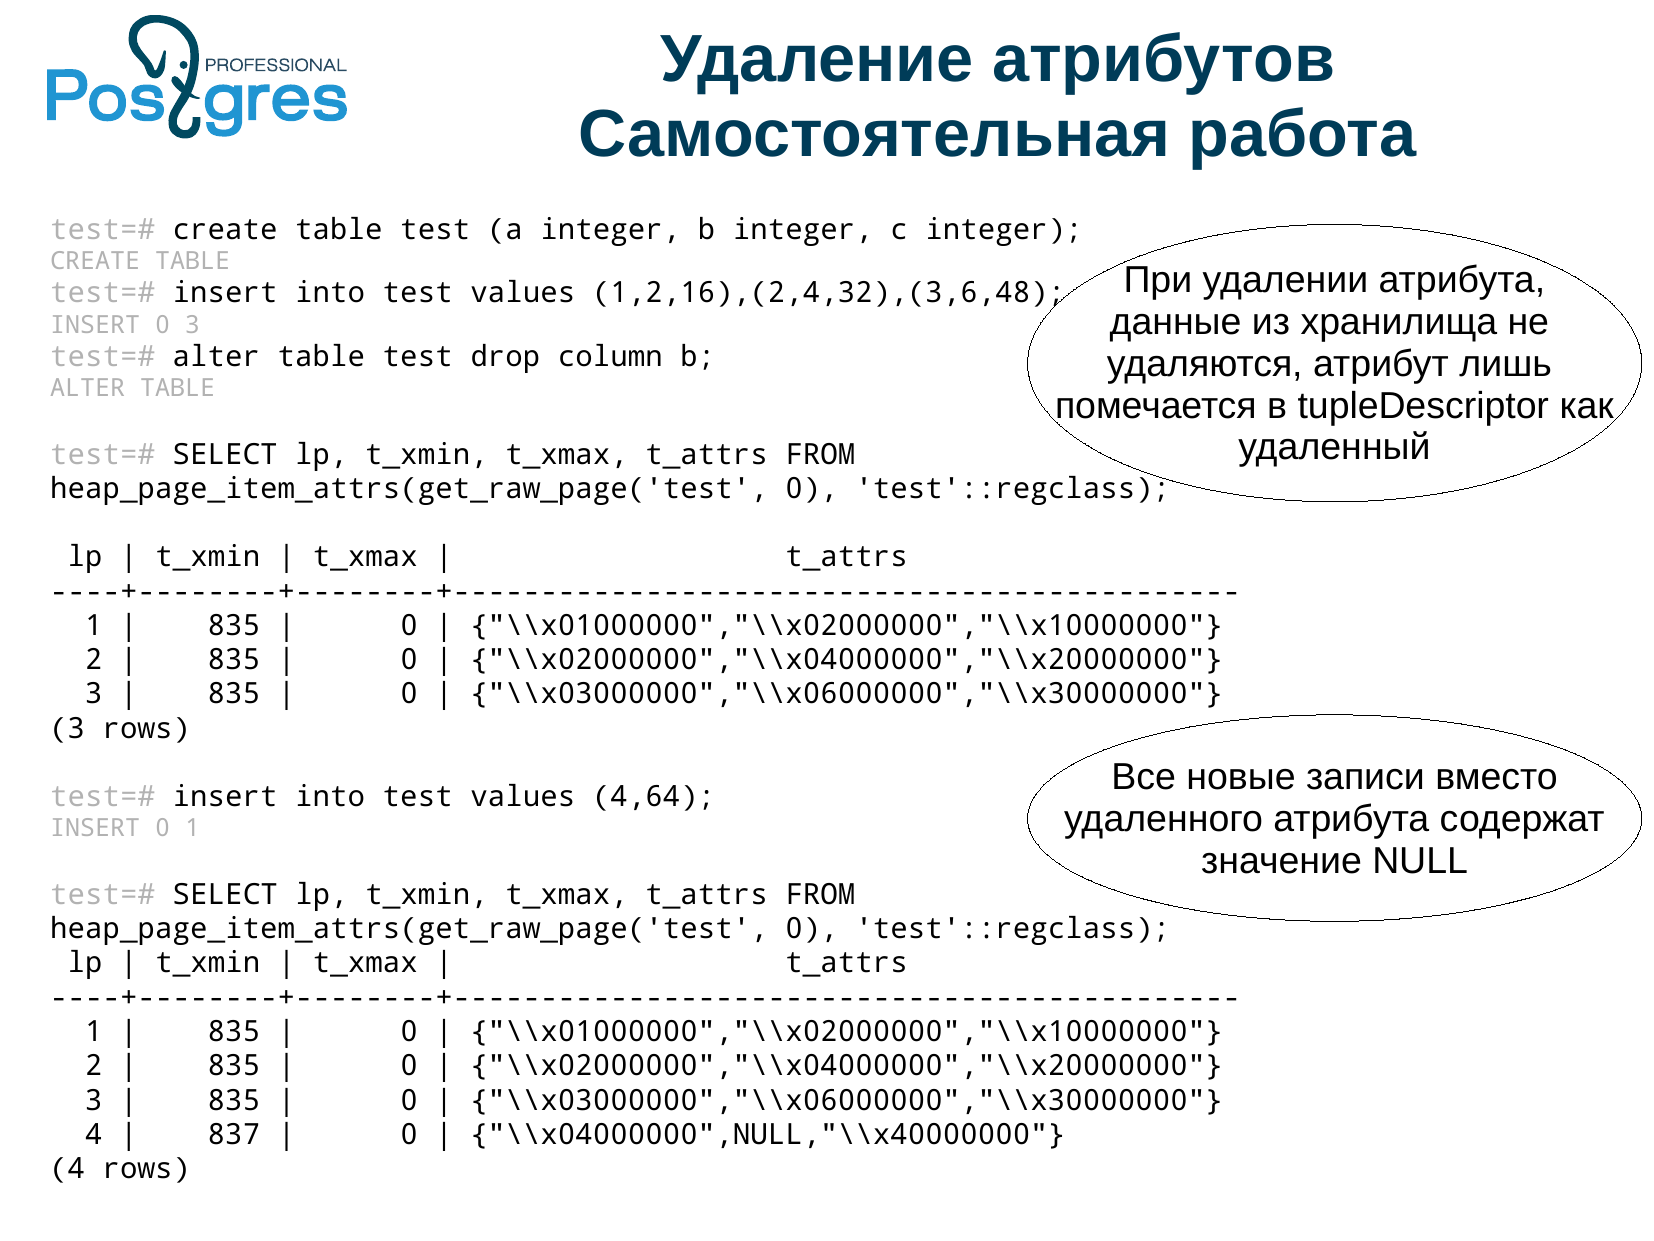

# Удаление атрибутов Самостоятельная работа
test=# create table test (a integer, b integer, c integer);
CREATE TABLE
test=# insert into test values (1,2,16),(2,4,32),(3,6,48);
INSERT 0 3
test=# alter table test drop column b;
ALTER TABLE
test=# SELECT lp, t_xmin, t_xmax, t_attrs FROM heap_page_item_attrs(get_raw_page('test', 0), 'test'::regclass);
 lp | t_xmin | t_xmax | t_attrs
----+--------+--------+---------------------------------------------
 1 | 835 | 0 | {"\\x01000000","\\x02000000","\\x10000000"}
 2 | 835 | 0 | {"\\x02000000","\\x04000000","\\x20000000"}
 3 | 835 | 0 | {"\\x03000000","\\x06000000","\\x30000000"}
(3 rows)
test=# insert into test values (4,64);
INSERT 0 1
test=# SELECT lp, t_xmin, t_xmax, t_attrs FROM heap_page_item_attrs(get_raw_page('test', 0), 'test'::regclass);
 lp | t_xmin | t_xmax | t_attrs
----+--------+--------+---------------------------------------------
 1 | 835 | 0 | {"\\x01000000","\\x02000000","\\x10000000"}
 2 | 835 | 0 | {"\\x02000000","\\x04000000","\\x20000000"}
 3 | 835 | 0 | {"\\x03000000","\\x06000000","\\x30000000"}
 4 | 837 | 0 | {"\\x04000000",NULL,"\\x40000000"}
(4 rows)
При удалении атрибута,
данные из хранилища не
удаляются, атрибут лишь
помечается в tupleDescriptor как
удаленный
Все новые записи вместо
удаленного атрибута содержат
значение NULL